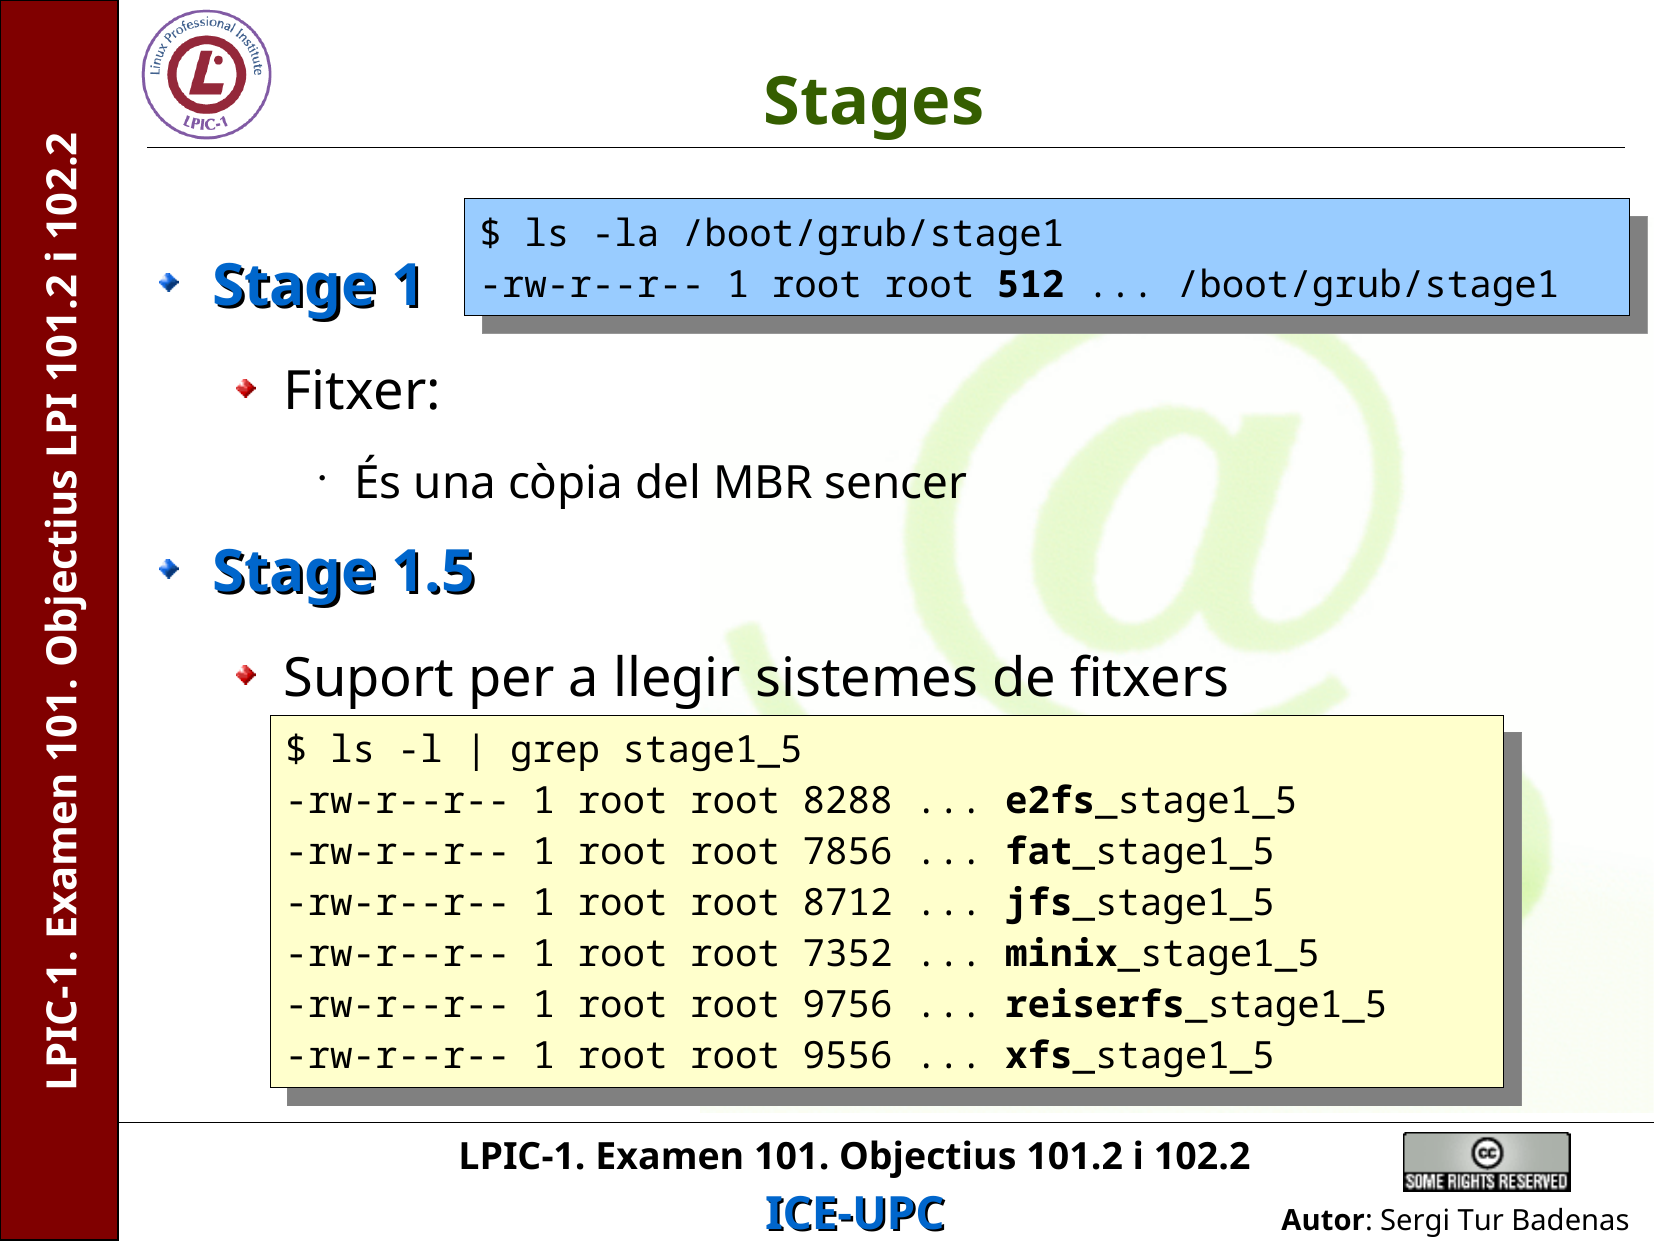

# Stages
$ ls -la /boot/grub/stage1
-rw-r--r-- 1 root root 512 ... /boot/grub/stage1
Stage 1
Fitxer:
És una còpia del MBR sencer
Stage 1.5
Suport per a llegir sistemes de fitxers
$ ls -l | grep stage1_5
-rw-r--r-- 1 root root 8288 ... e2fs_stage1_5
-rw-r--r-- 1 root root 7856 ... fat_stage1_5
-rw-r--r-- 1 root root 8712 ... jfs_stage1_5
-rw-r--r-- 1 root root 7352 ... minix_stage1_5
-rw-r--r-- 1 root root 9756 ... reiserfs_stage1_5
-rw-r--r-- 1 root root 9556 ... xfs_stage1_5